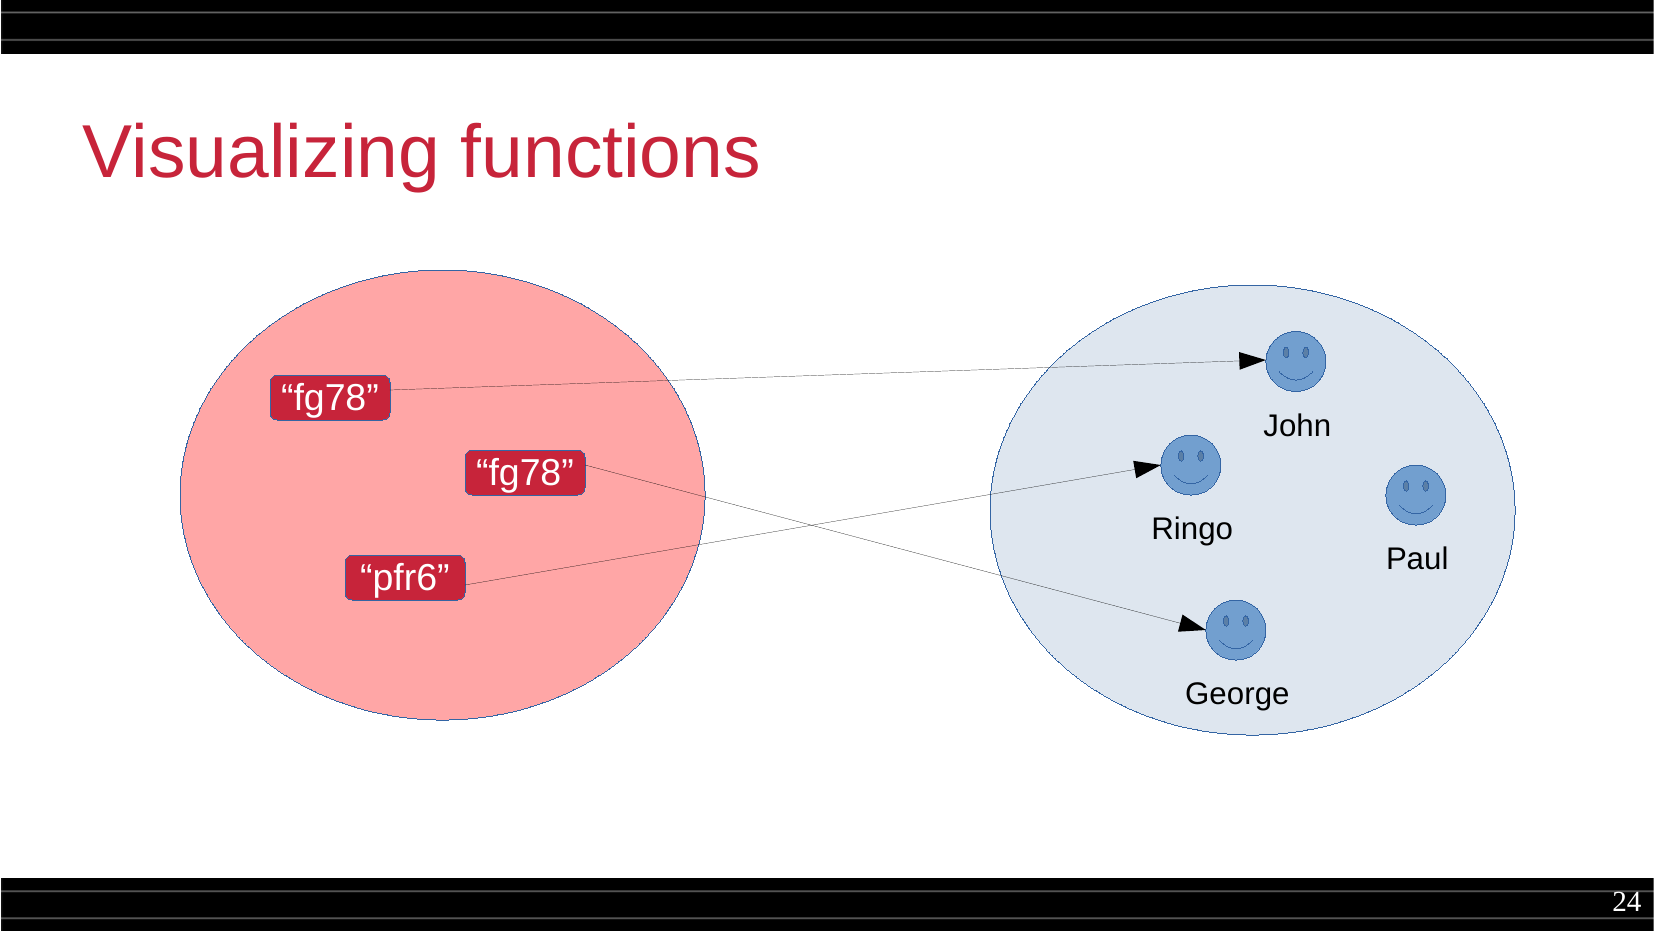

# Visualizing functions
John
“fg78”
Ringo
“fg78”
Paul
“pfr6”
George